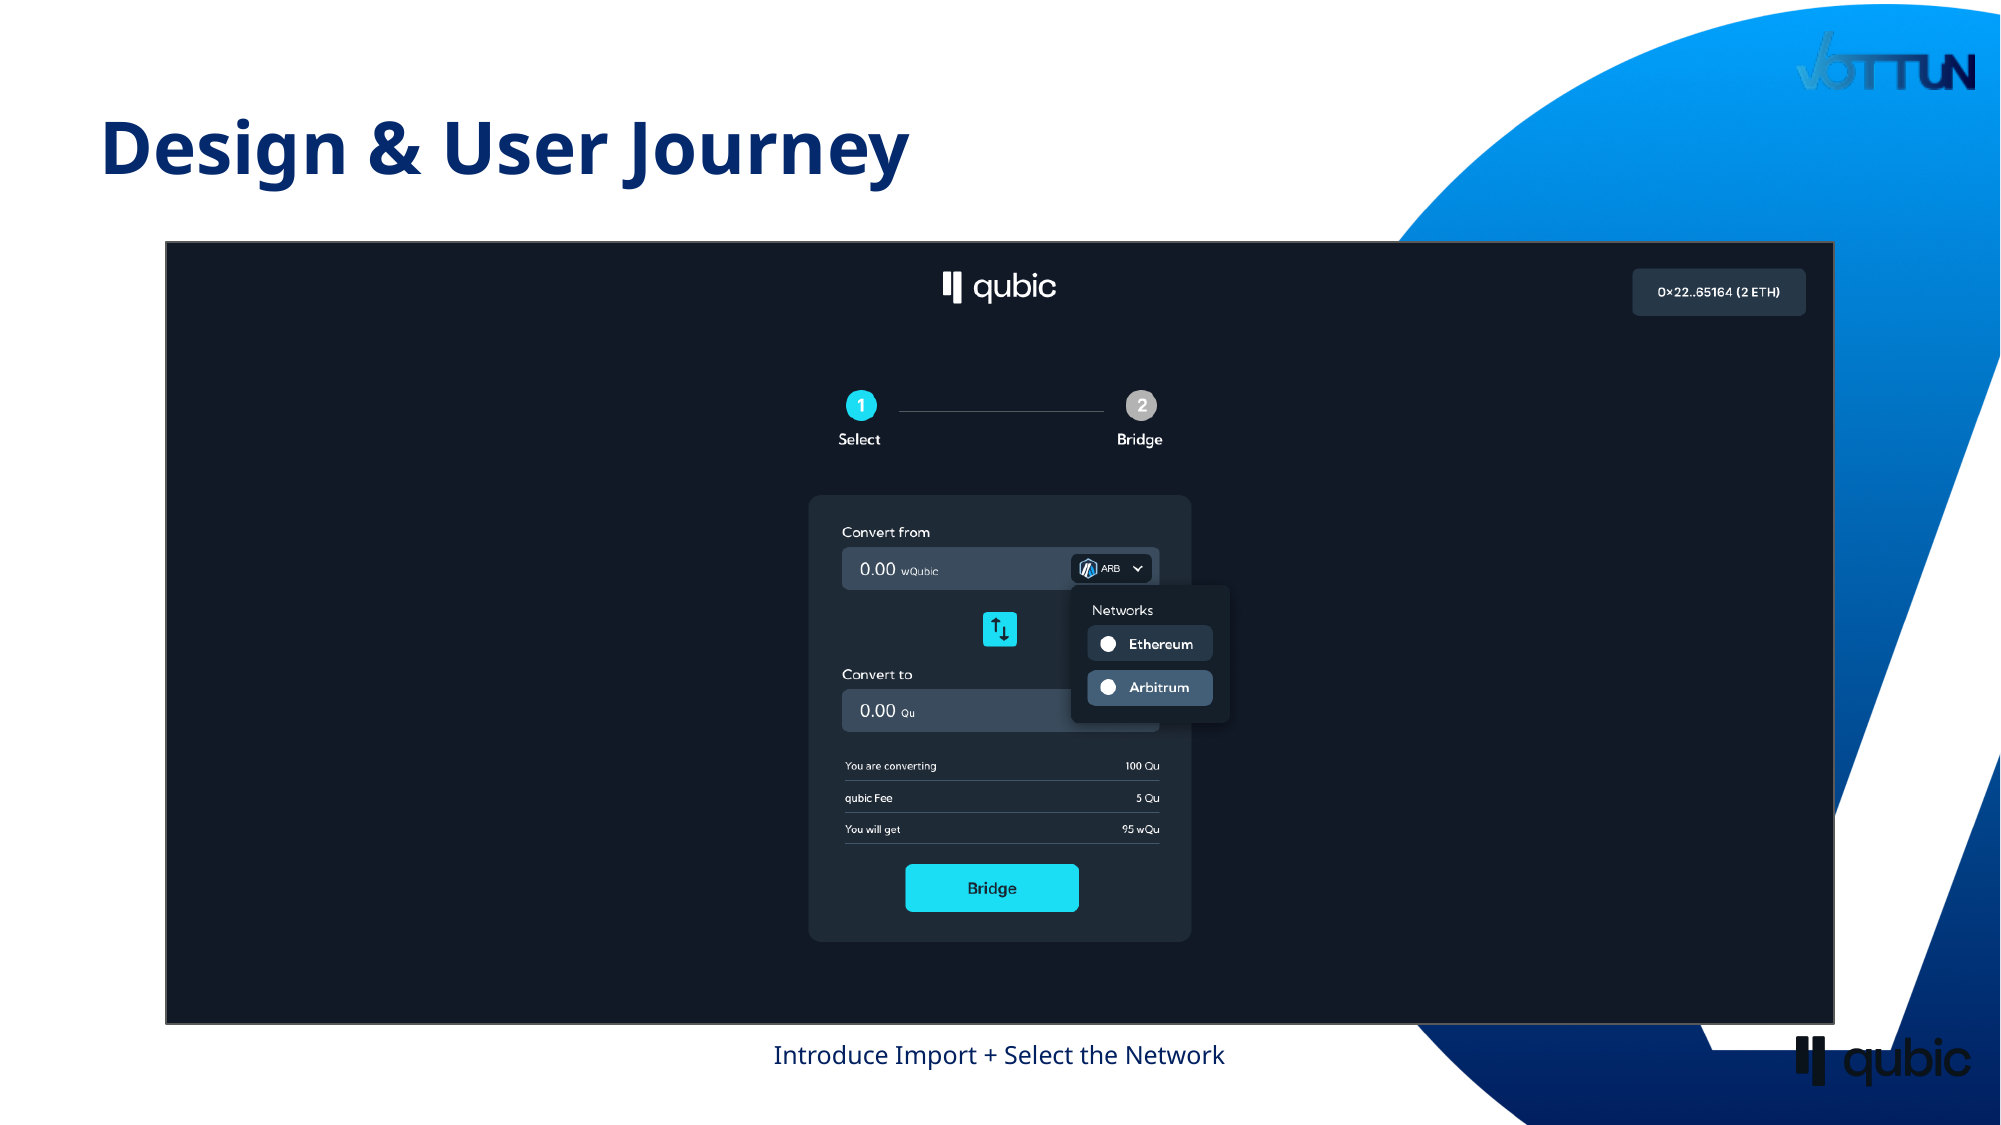

Design & User Journey
Introduce Import + Select the Network